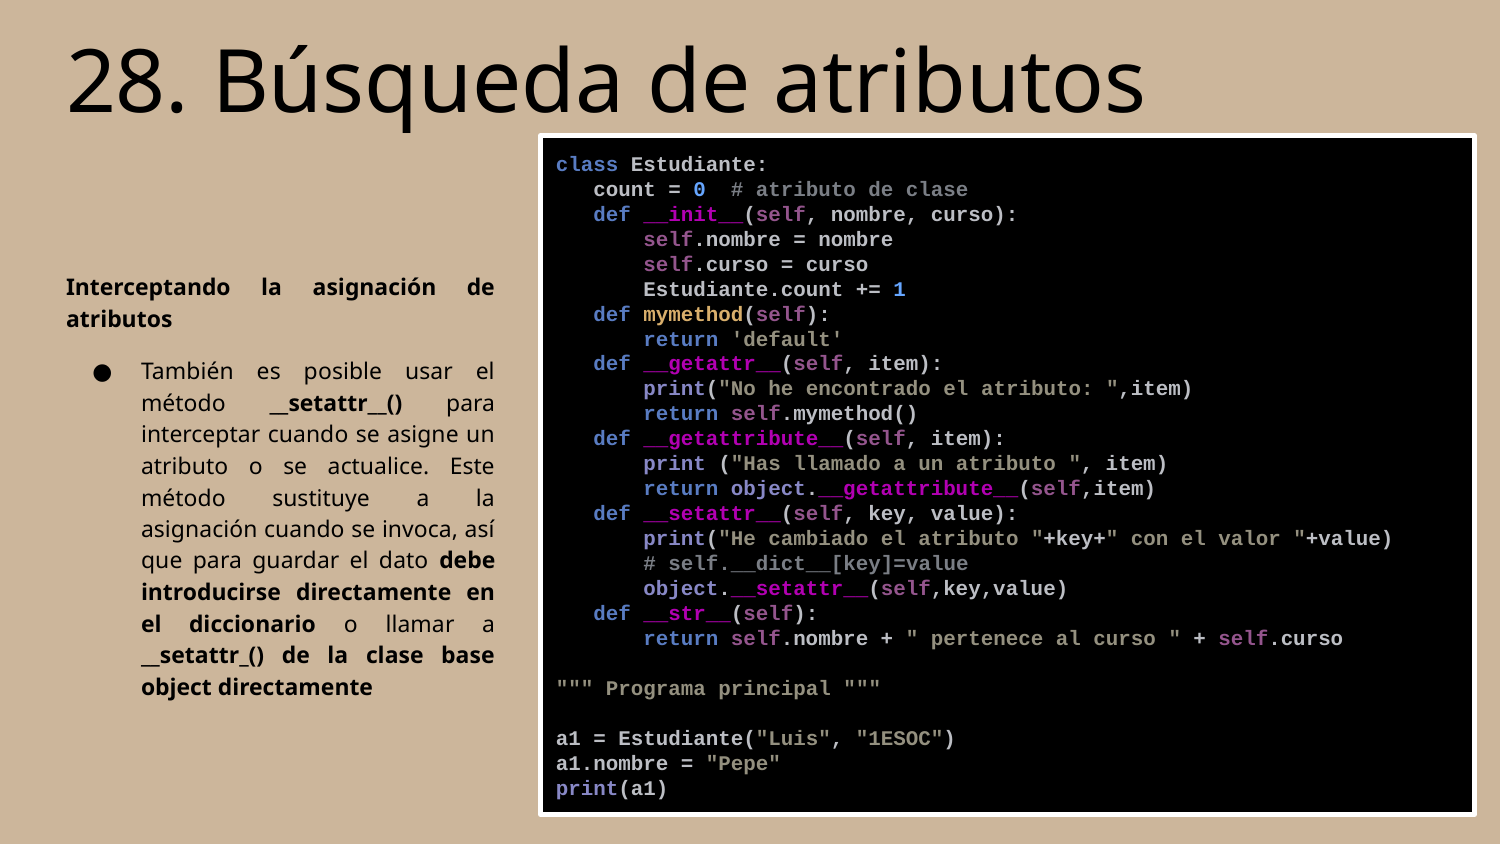

# 28. Búsqueda de atributos
class Estudiante:
 count = 0 # atributo de clase
 def __init__(self, nombre, curso):
 self.nombre = nombre
 self.curso = curso
 Estudiante.count += 1
 def mymethod(self):
 return 'default'
 def __getattr__(self, item):
 print("No he encontrado el atributo: ",item)
 return self.mymethod()
 def __getattribute__(self, item):
 print ("Has llamado a un atributo ", item)
 return object.__getattribute__(self,item)
 def __setattr__(self, key, value):
 print("He cambiado el atributo "+key+" con el valor "+value)
 # self.__dict__[key]=value
 object.__setattr__(self,key,value)
 def __str__(self):
 return self.nombre + " pertenece al curso " + self.curso
""" Programa principal """
a1 = Estudiante("Luis", "1ESOC")
a1.nombre = "Pepe"
print(a1)
Interceptando la asignación de atributos
También es posible usar el método __setattr__() para interceptar cuando se asigne un atributo o se actualice. Este método sustituye a la asignación cuando se invoca, así que para guardar el dato debe introducirse directamente en el diccionario o llamar a __setattr_() de la clase base object directamente